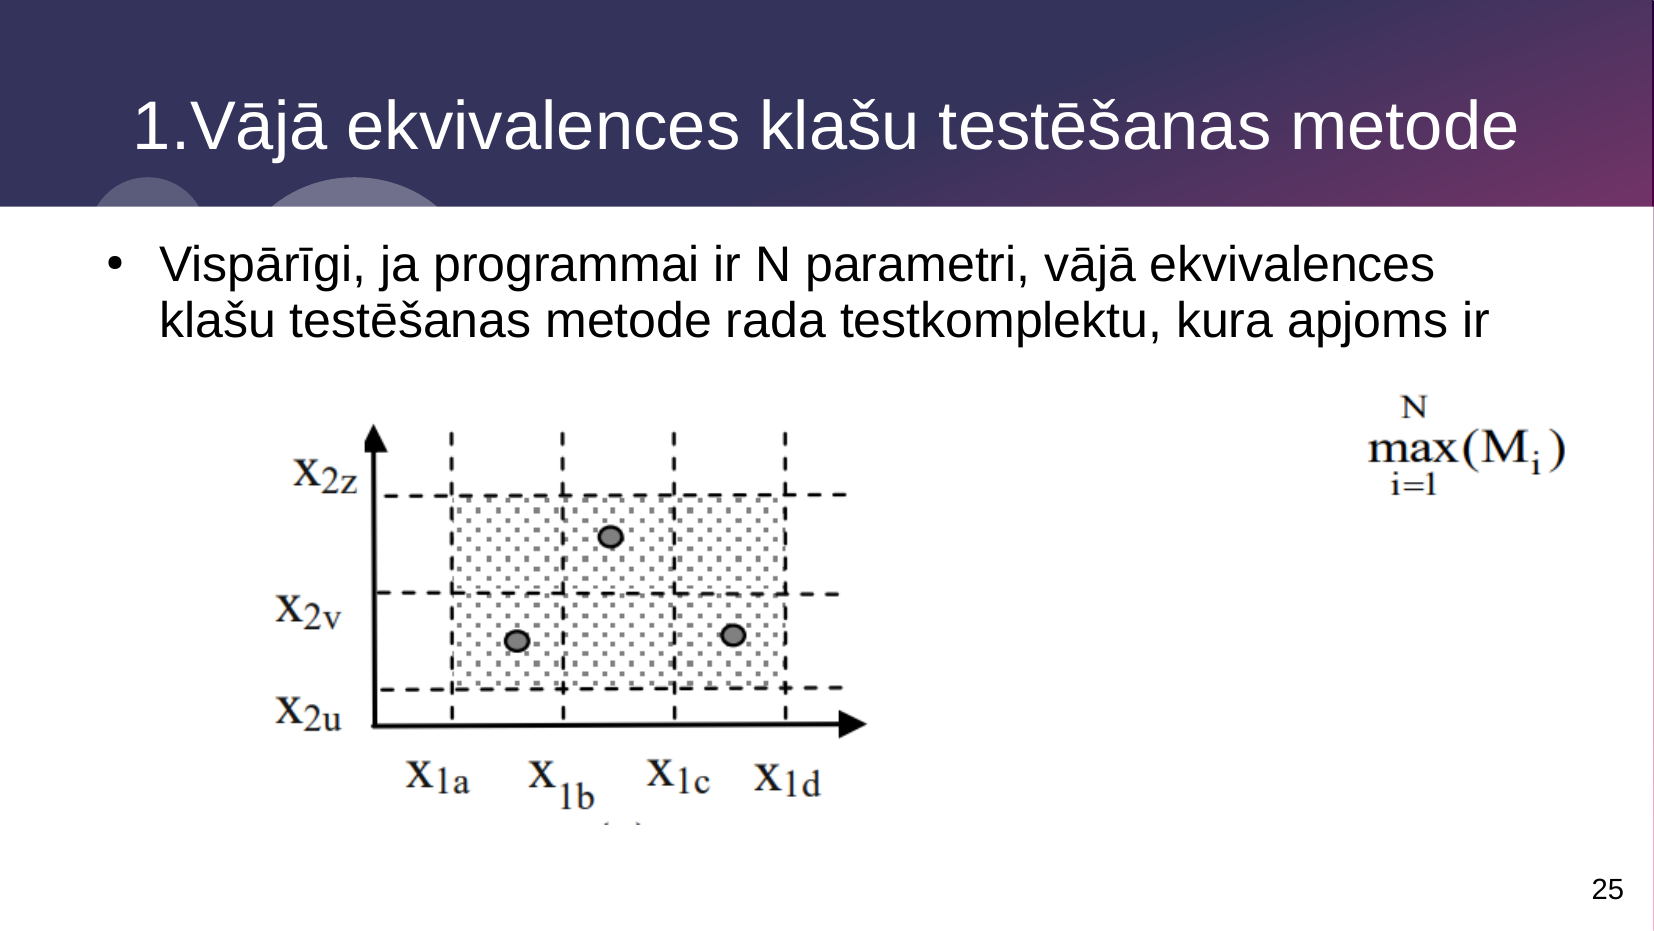

# 1.Vājā ekvivalences klašu testēšanas metode
Vispārīgi, ja programmai ir N parametri, vājā ekvivalences klašu testēšanas metode rada testkomplektu, kura apjoms ir